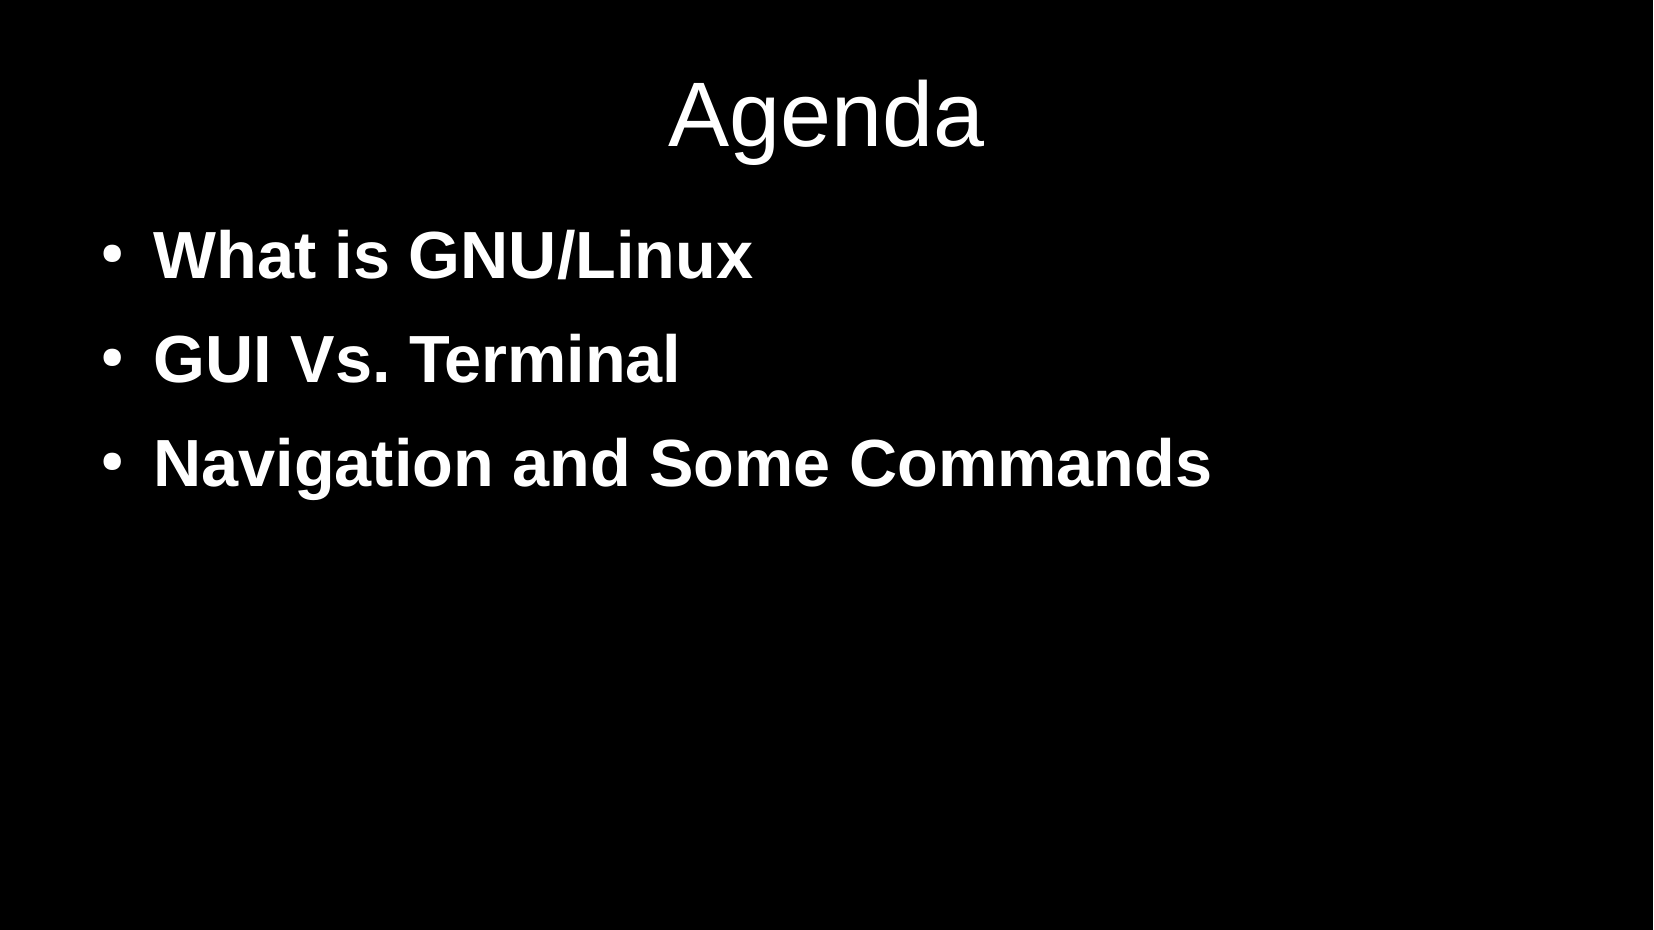

# Agenda
What is GNU/Linux
GUI Vs. Terminal
Navigation and Some Commands